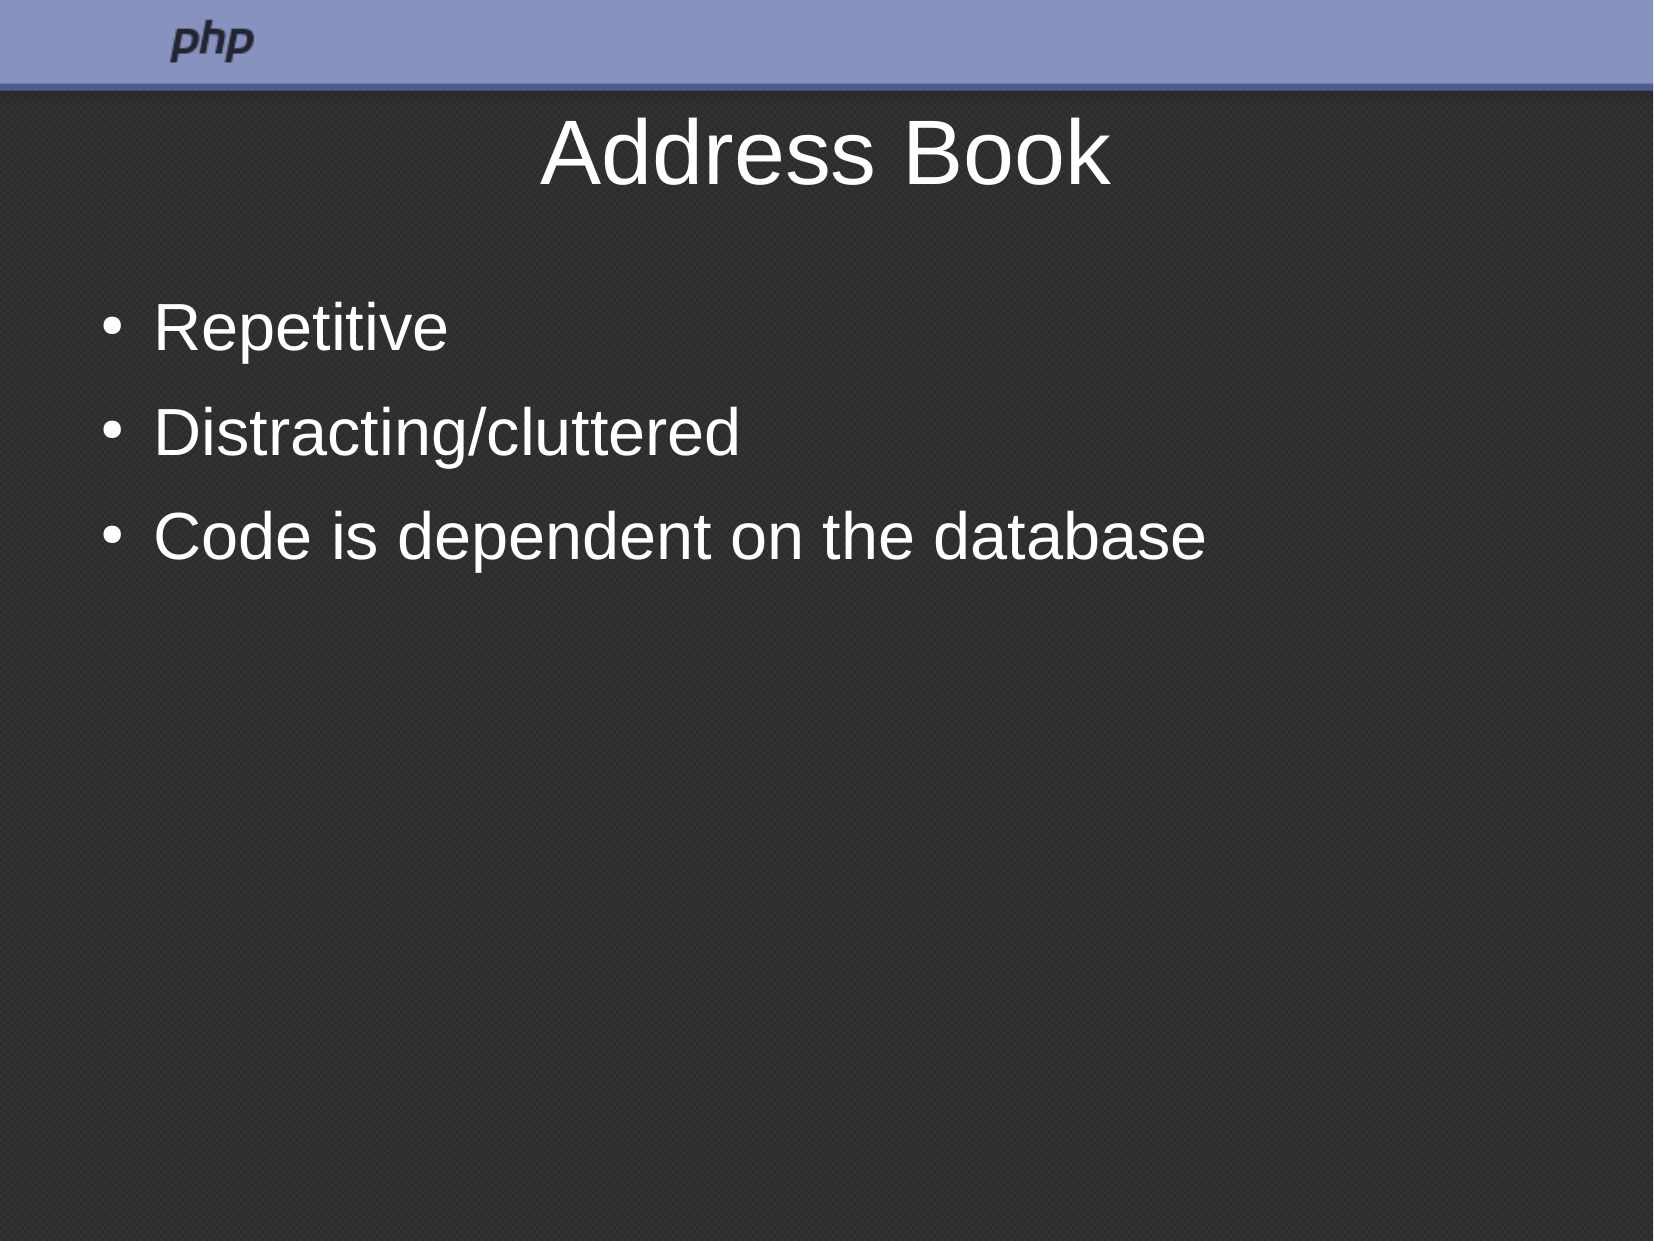

# Address Book
Repetitive
Distracting/cluttered
Code is dependent on the database